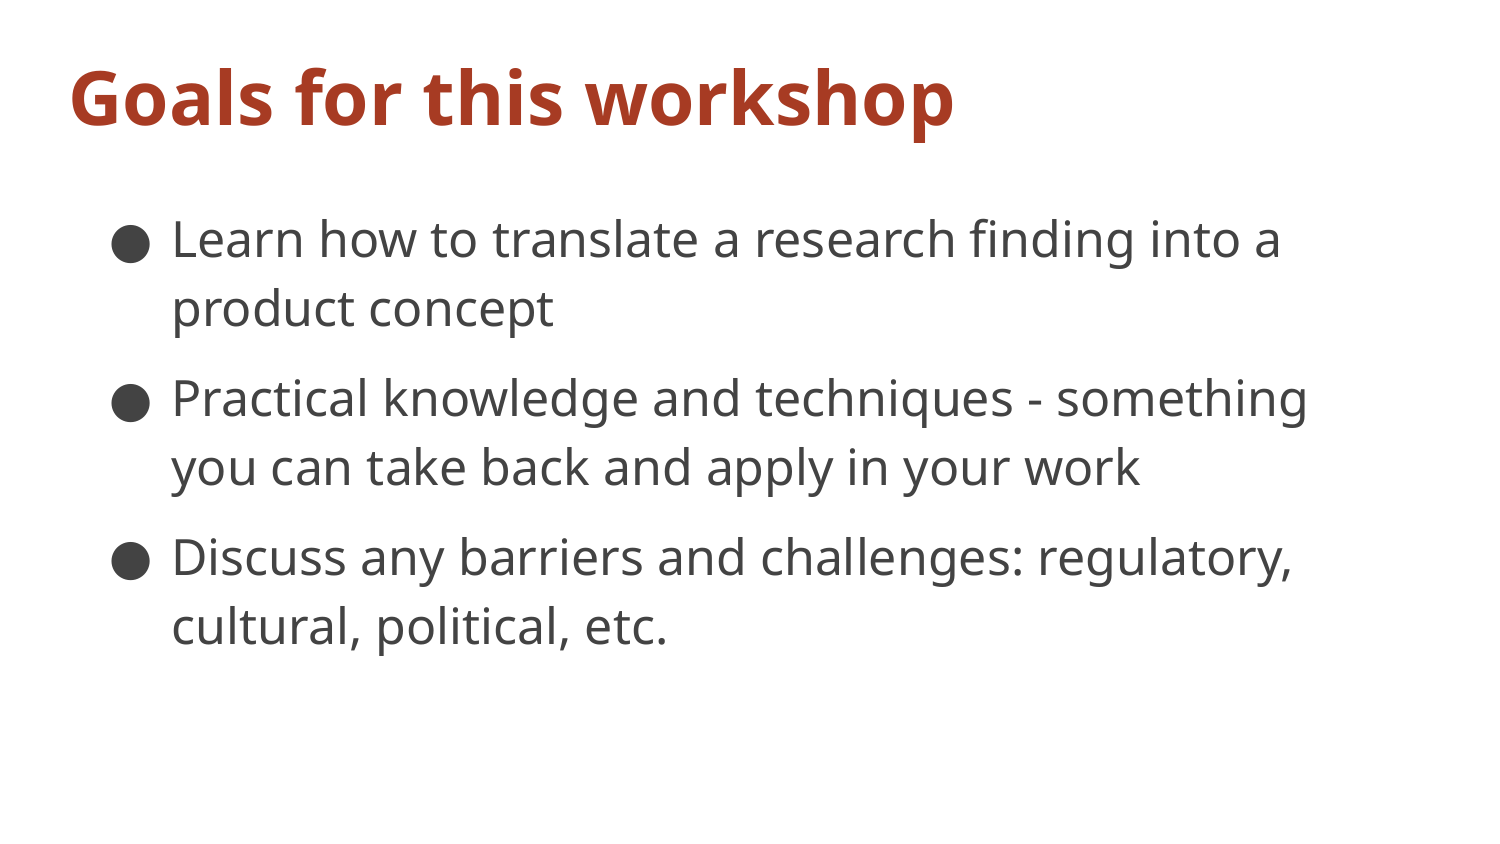

Goals for this workshop
Learn how to translate a research finding into a product concept
Practical knowledge and techniques - something you can take back and apply in your work
Discuss any barriers and challenges: regulatory, cultural, political, etc.